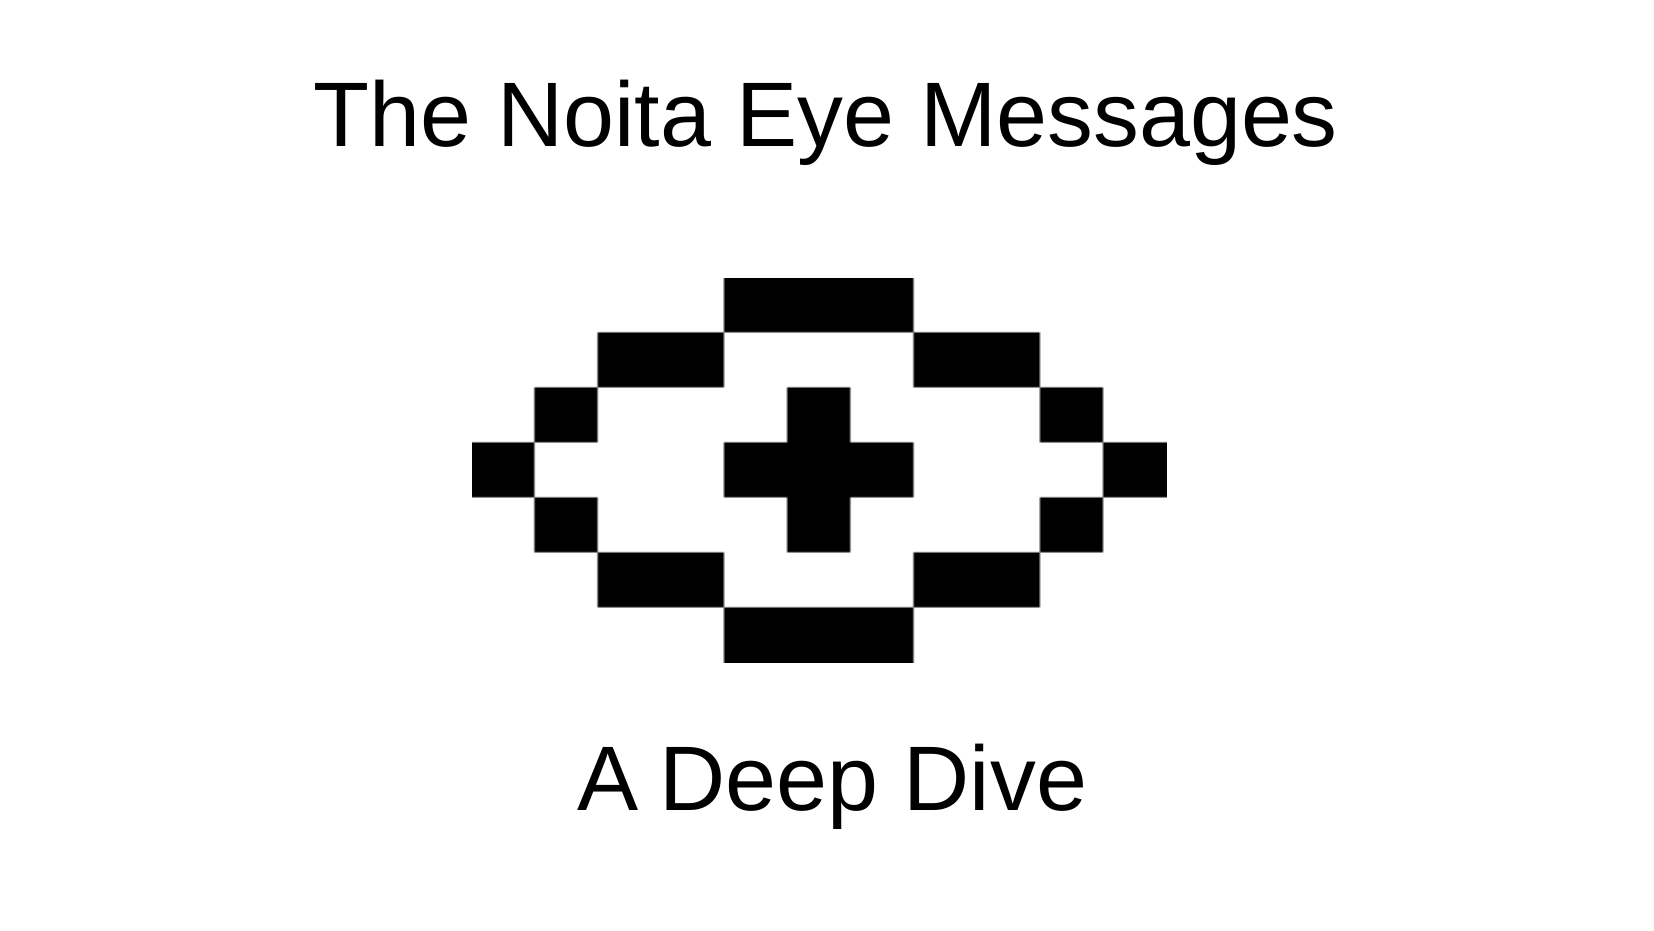

# The Noita Eye Messages
A Deep Dive